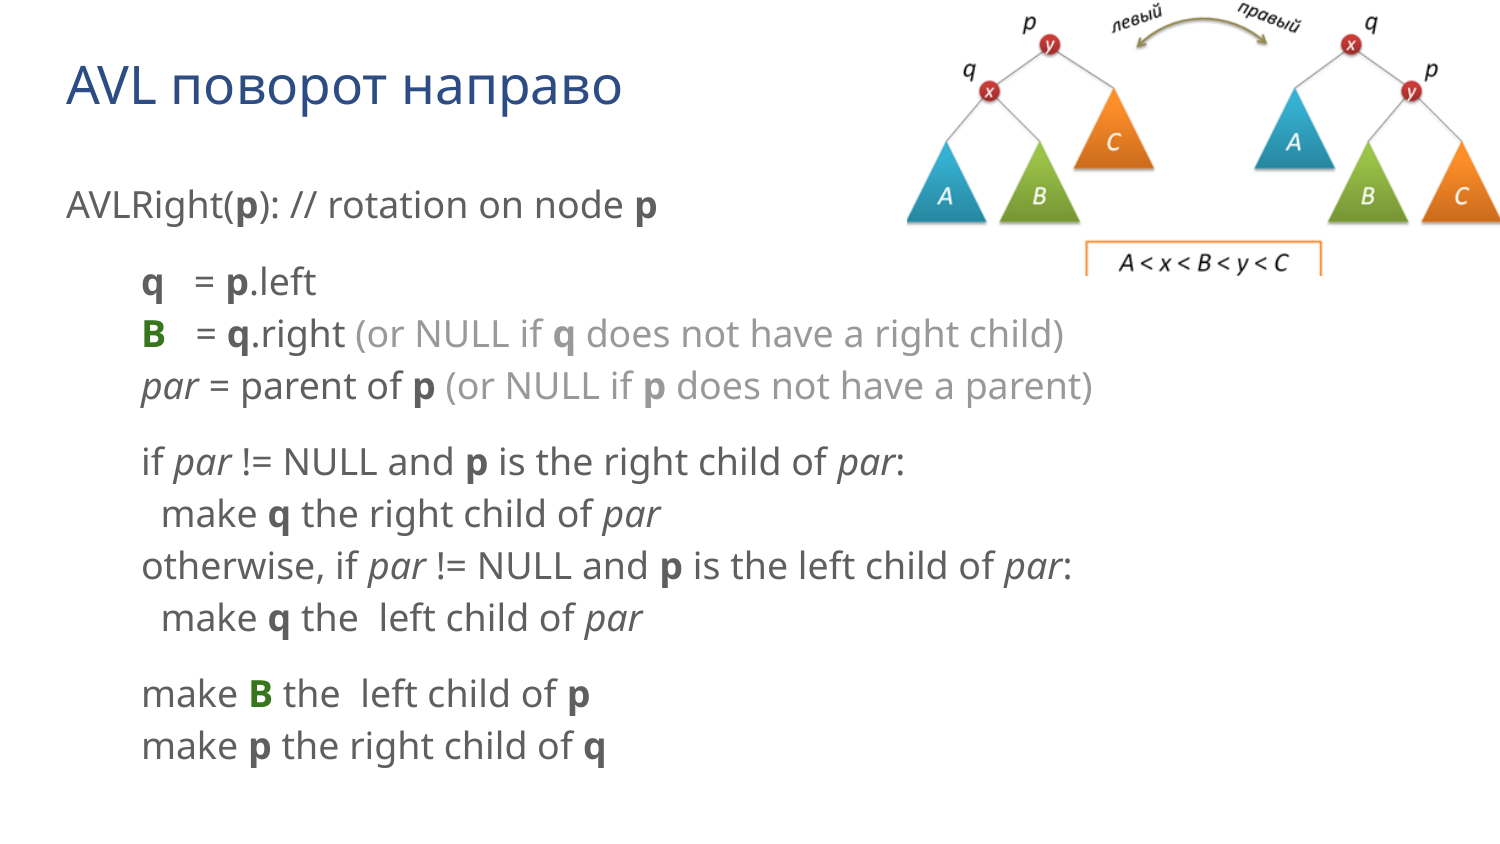

# AVL поворот направо
AVLRight(p): // rotation on node p
	q = p.left
	B = q.right (or NULL if q does not have a right child)
	par = parent of p (or NULL if p does not have a parent)
	if par != NULL and p is the right child of par:
 	 make q the right child of par
	otherwise, if par != NULL and p is the left child of par:
 	 make q the left child of par
	make B the left child of p
	make p the right child of q